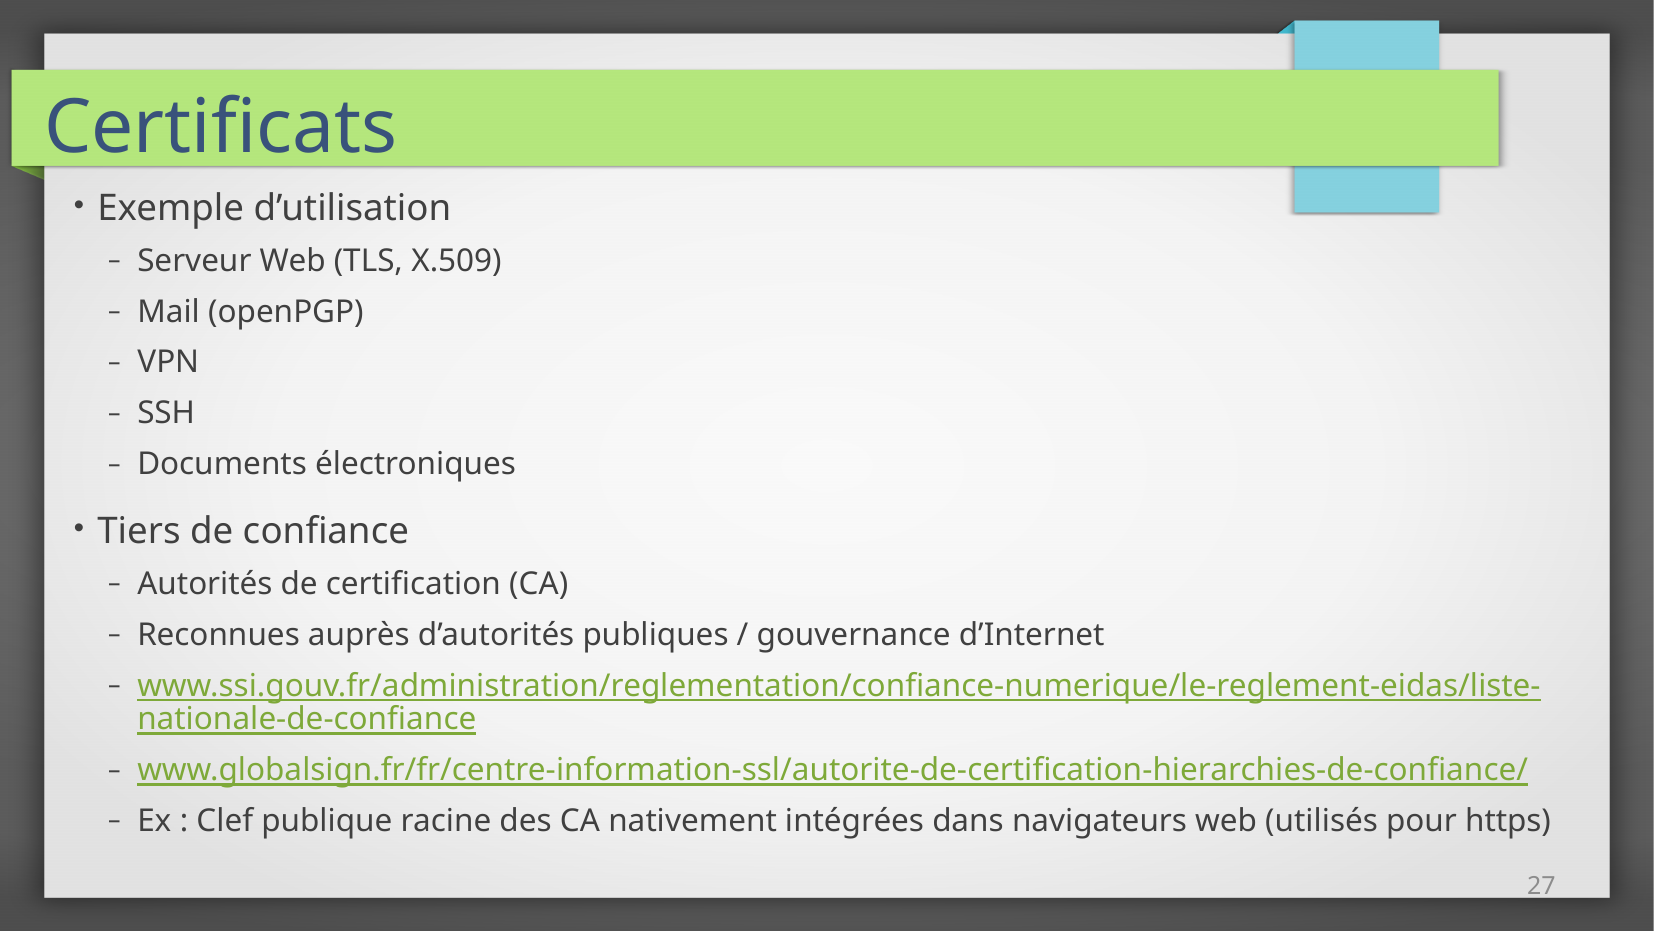

Certificats
Exemple d’utilisation
Serveur Web (TLS, X.509)
Mail (openPGP)
VPN
SSH
Documents électroniques
Tiers de confiance
Autorités de certification (CA)
Reconnues auprès d’autorités publiques / gouvernance d’Internet
www.ssi.gouv.fr/administration/reglementation/confiance-numerique/le-reglement-eidas/liste-nationale-de-confiance
www.globalsign.fr/fr/centre-information-ssl/autorite-de-certification-hierarchies-de-confiance/
Ex : Clef publique racine des CA nativement intégrées dans navigateurs web (utilisés pour https)